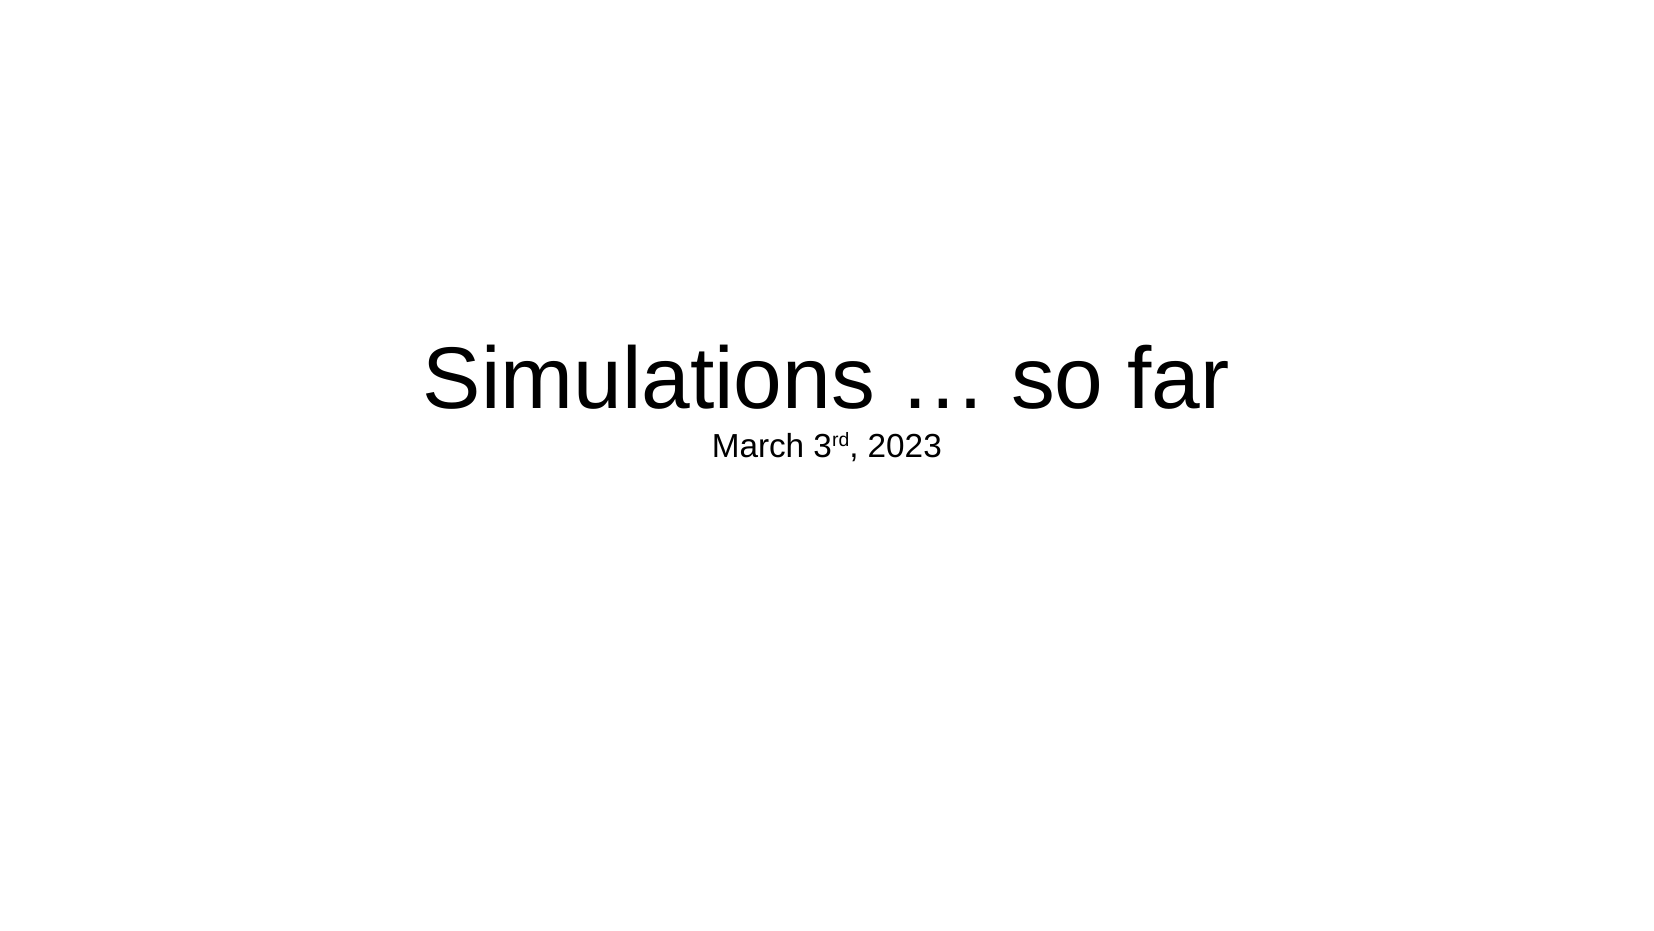

# Simulations … so far
March 3rd, 2023